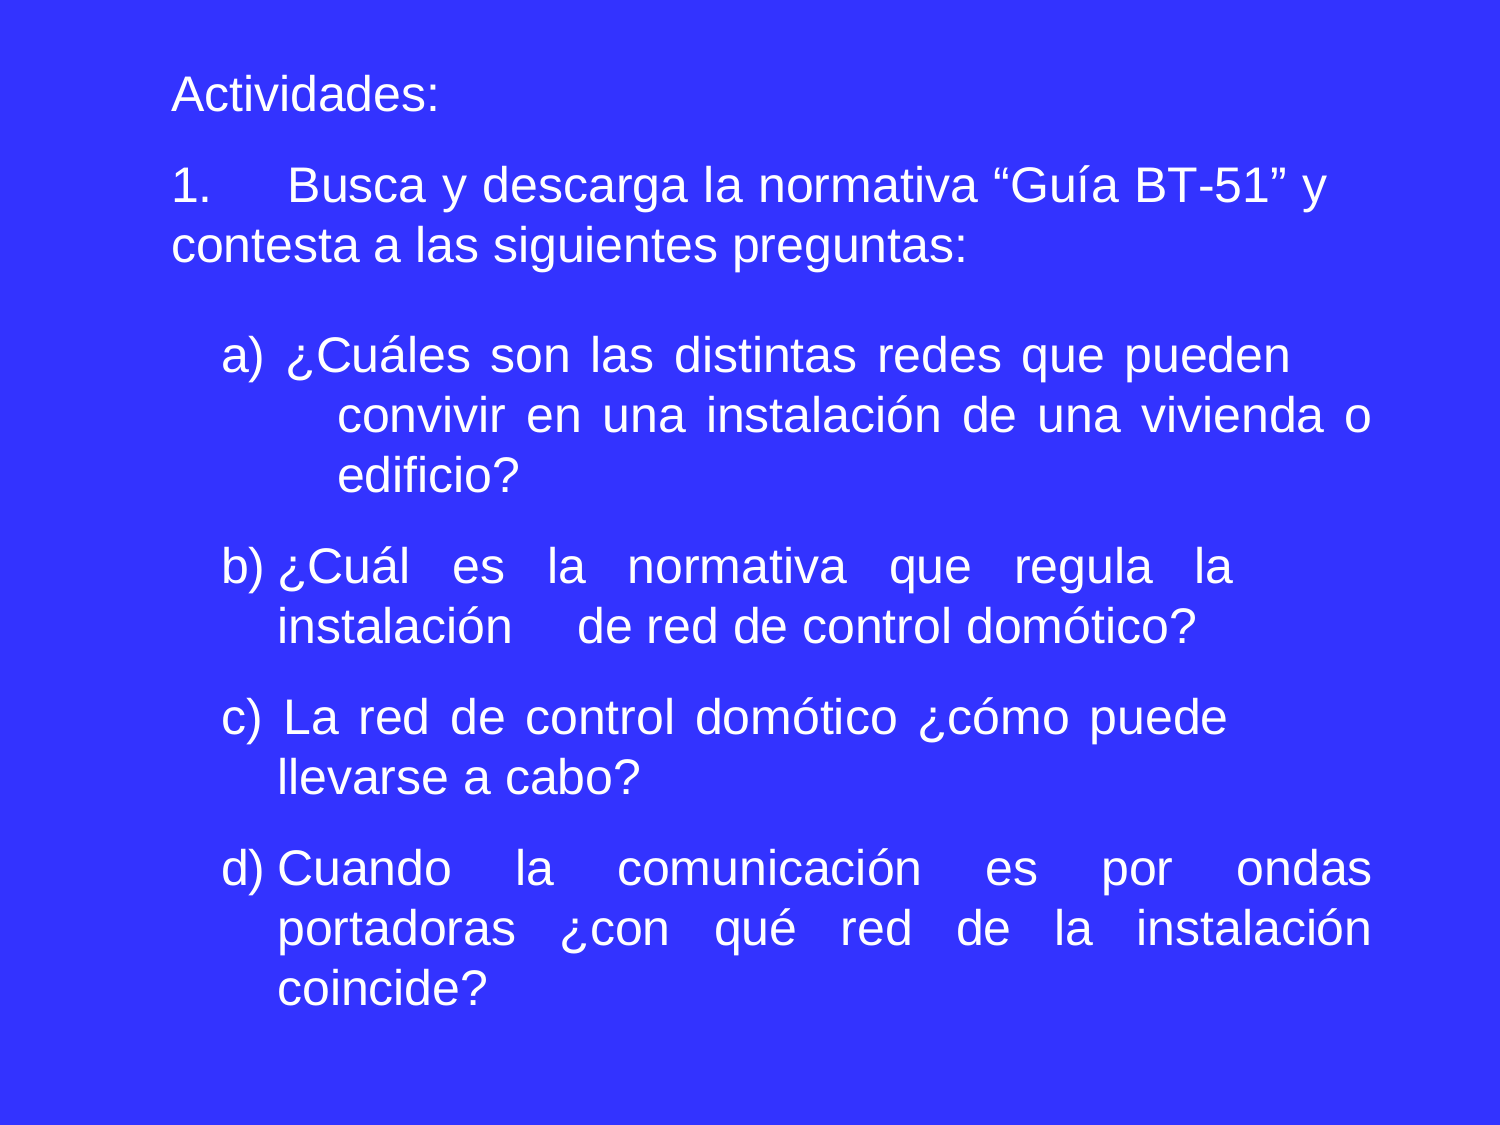

Actividades:
	1.	Busca y descarga la normativa “Guía BT-51” y 	contesta a las siguientes preguntas:
a) ¿Cuáles son las distintas redes que pueden 		convivir en una instalación de una vivienda o 	edificio?
b)	¿Cuál es la normativa que regula la 	instalación 	de red de control domótico?
c) 	La red de control domótico ¿cómo puede 	llevarse a cabo?
d)	Cuando la comunicación es por ondas portadoras ¿con qué red de la instalación coincide?